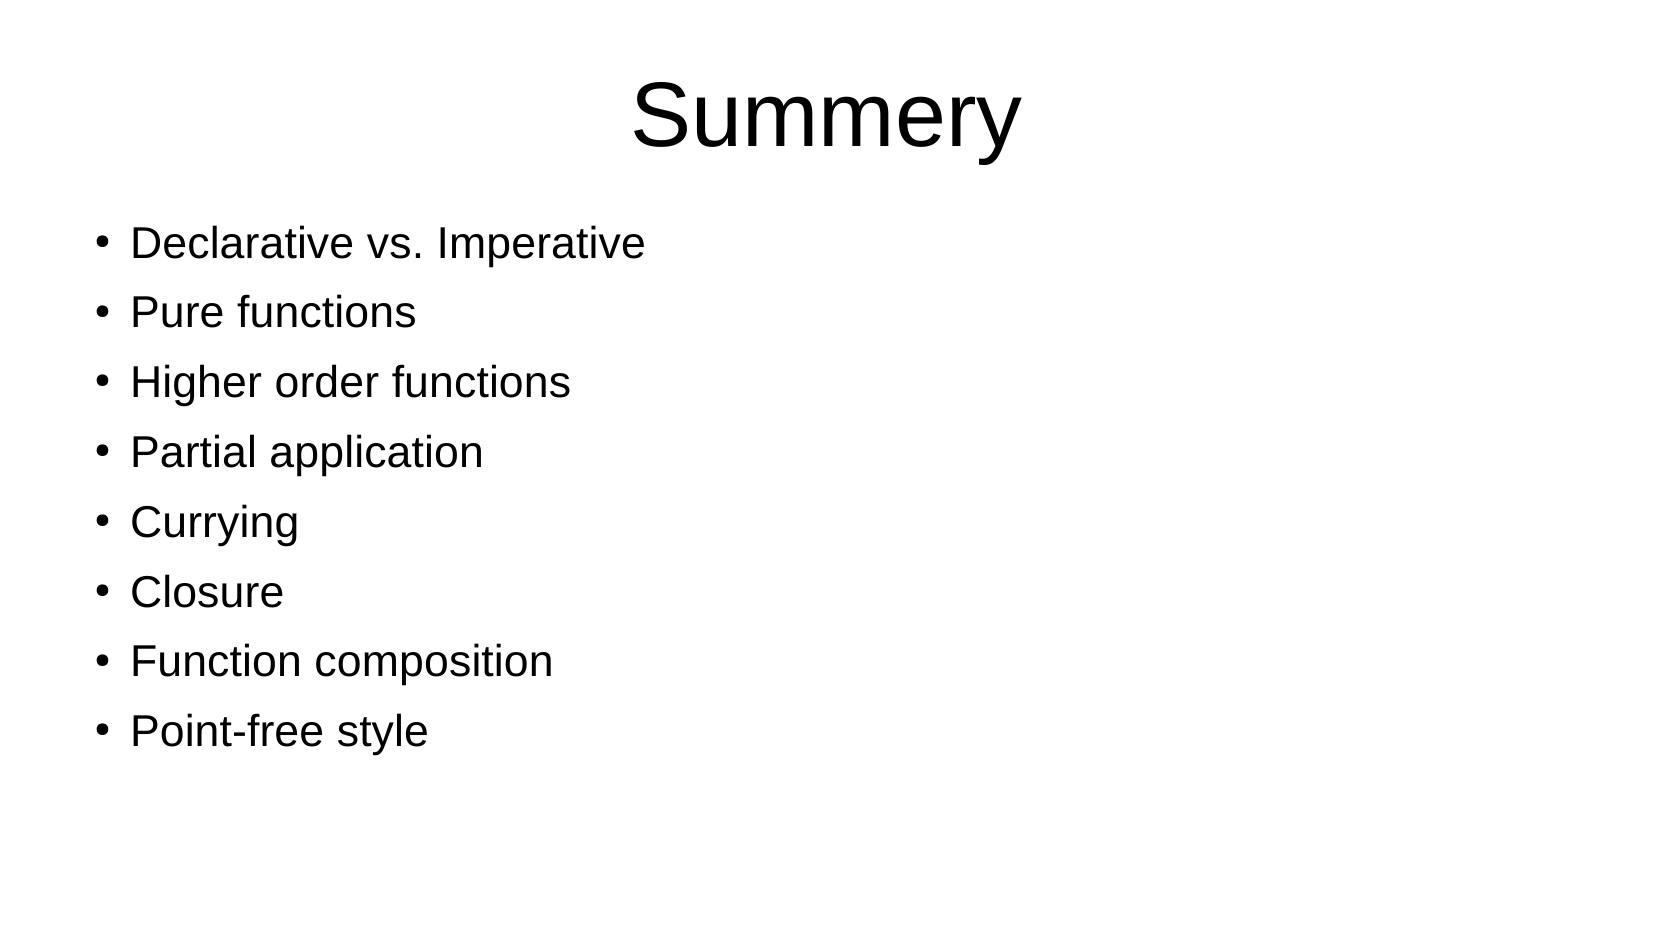

# Summery
Declarative vs. Imperative
Pure functions
Higher order functions
Partial application
Currying
Closure
Function composition
Point-free style